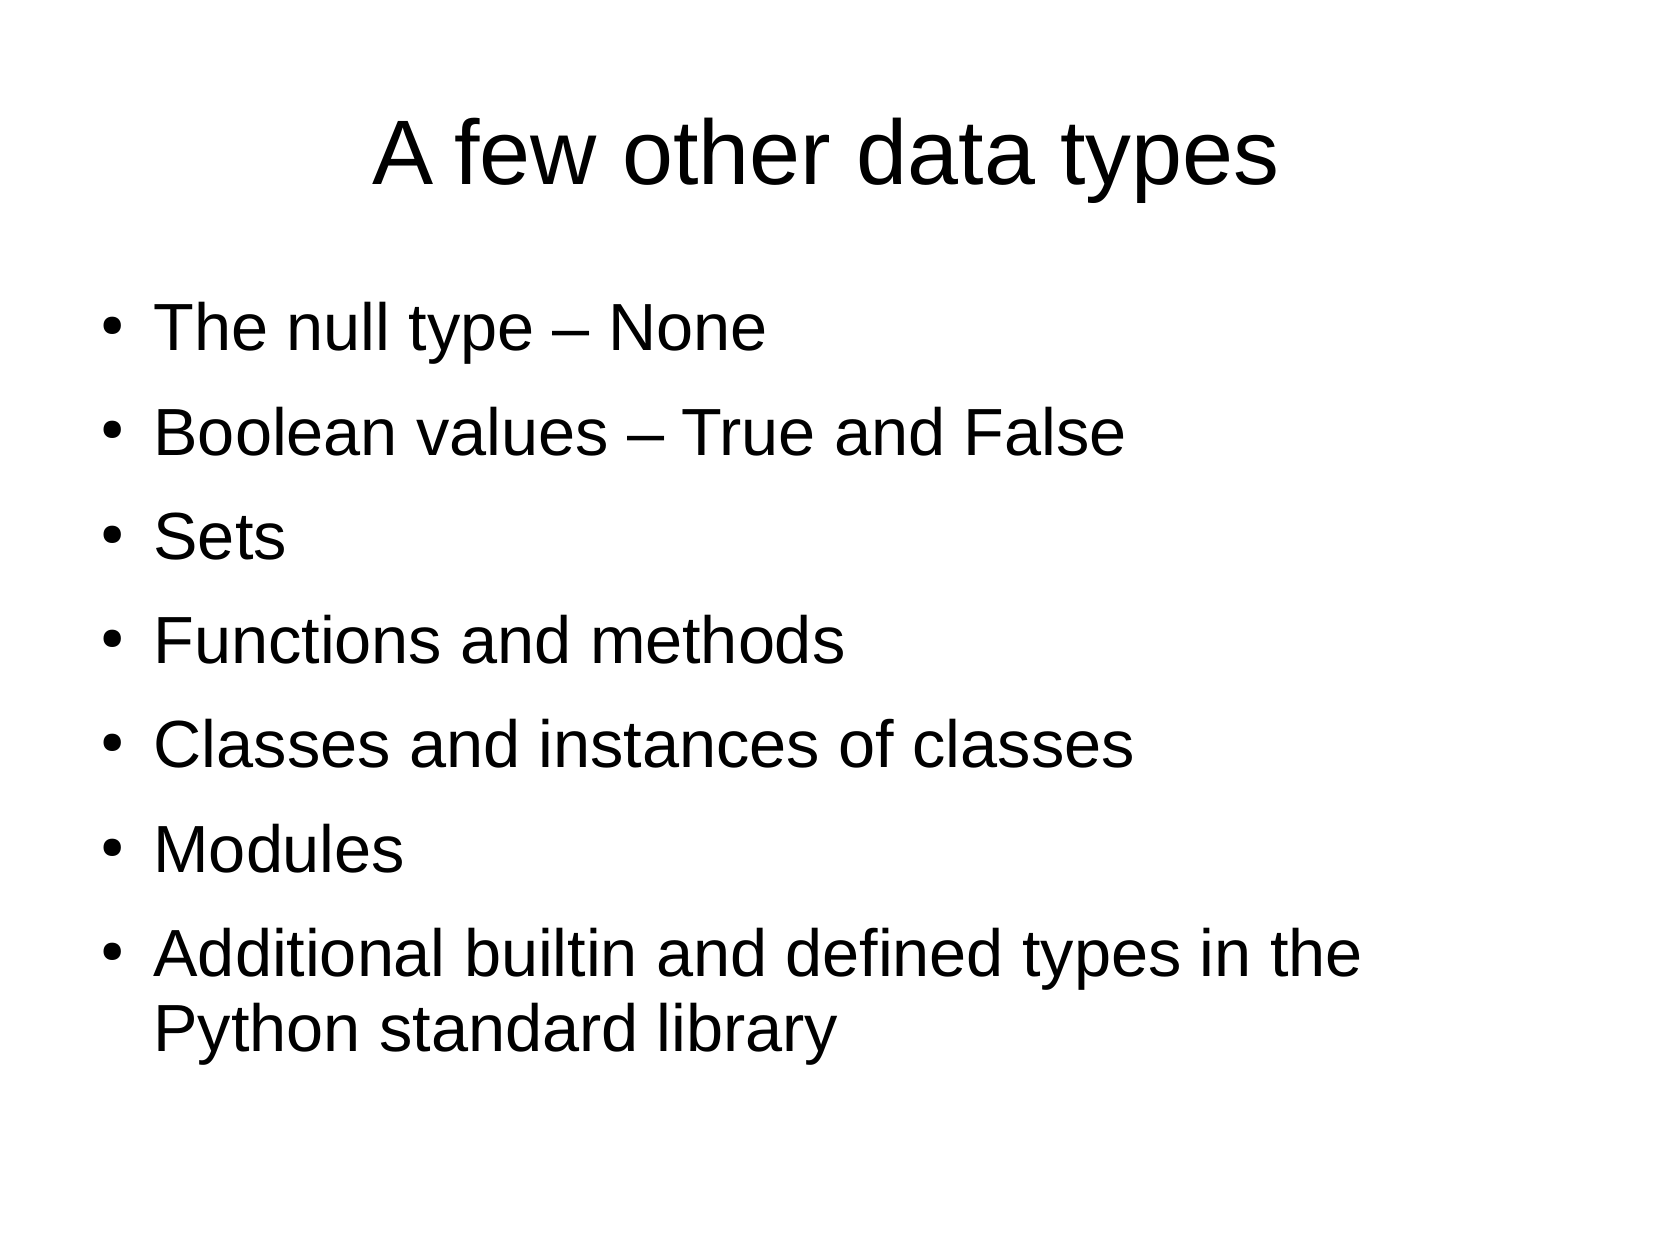

# A few other data types
The null type – None
Boolean values – True and False
Sets
Functions and methods
Classes and instances of classes
Modules
Additional builtin and defined types in the Python standard library